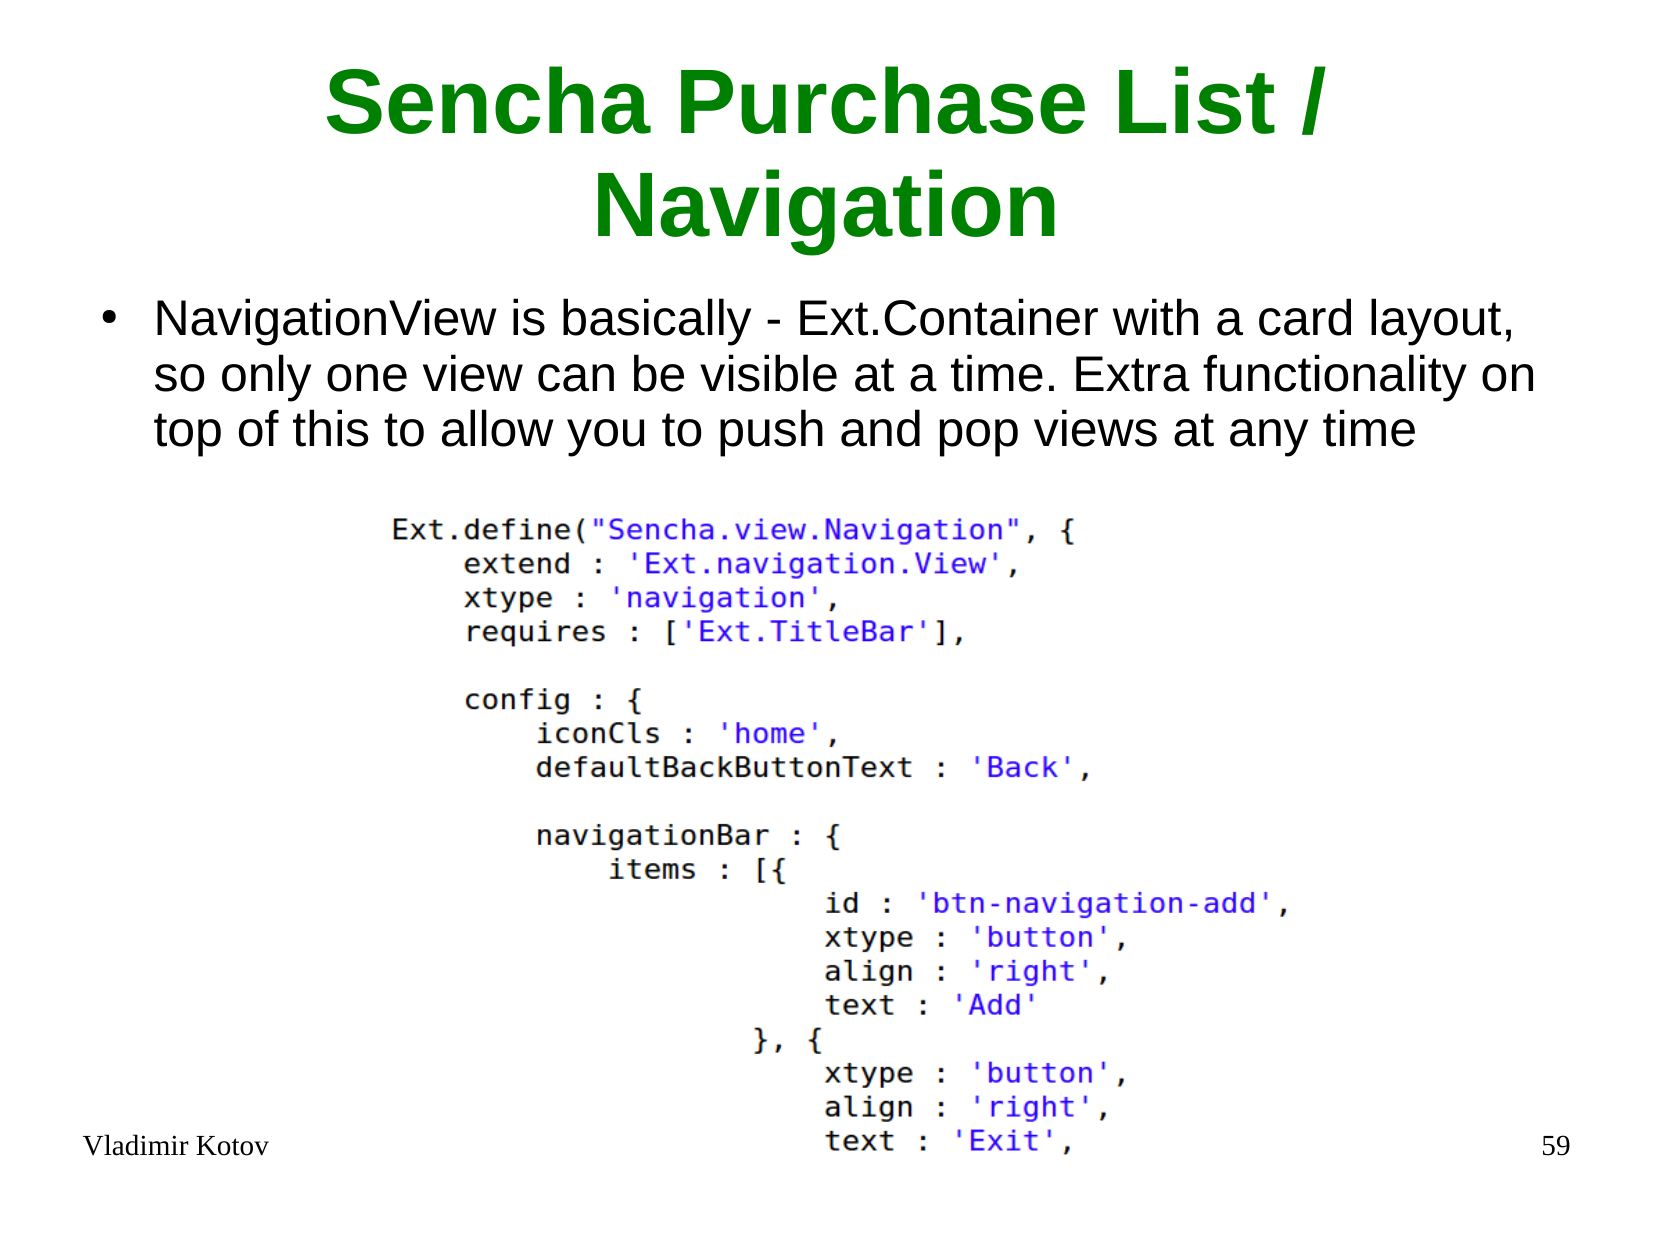

# Sencha Purchase List / Navigation
NavigationView is basically - Ext.Container with a card layout, so only one view can be visible at a time. Extra functionality on top of this to allow you to push and pop views at any time
Vladimir Kotov
Cross-platform Mobile Development
59